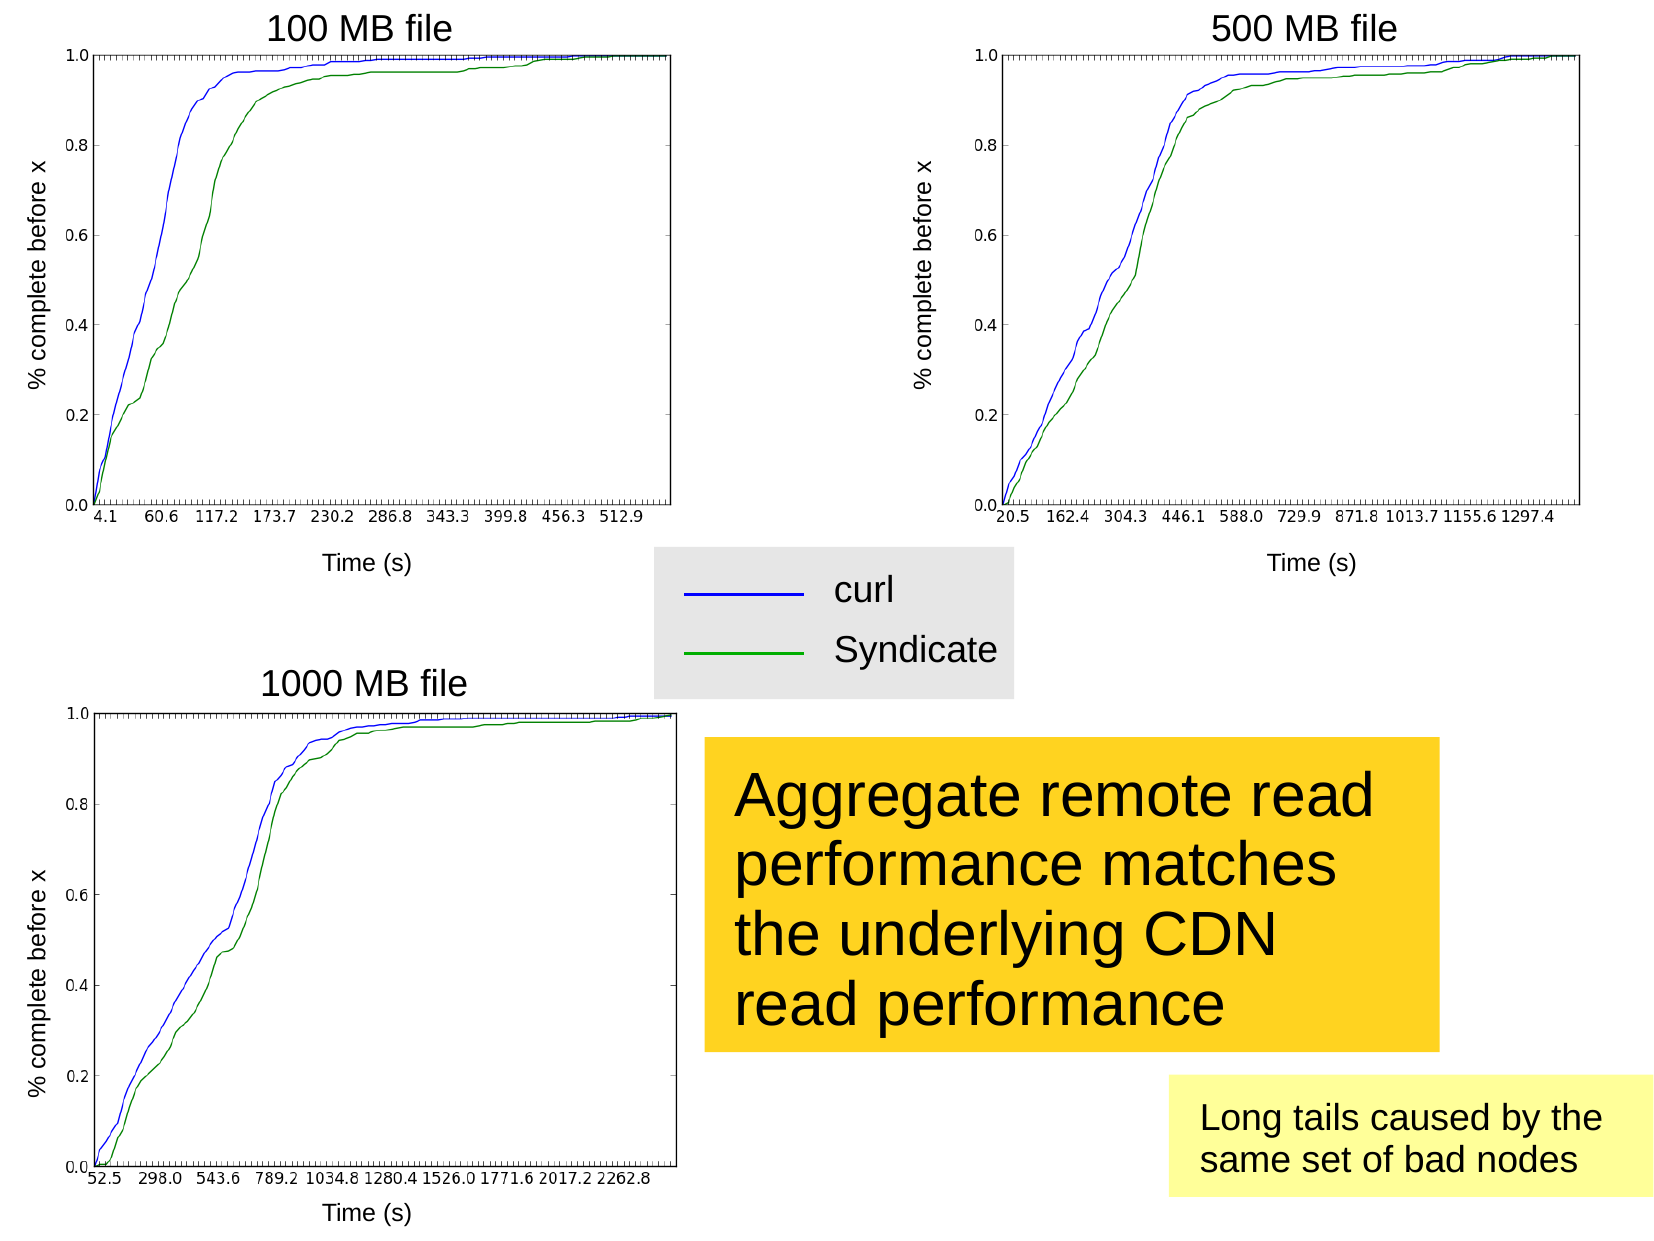

100 MB file
500 MB file
% complete before x
% complete before x
Time (s)
Time (s)
curl
Syndicate
1000 MB file
Aggregate remote read performance matches the underlying CDN read performance
% complete before x
Long tails caused by the
same set of bad nodes
Time (s)